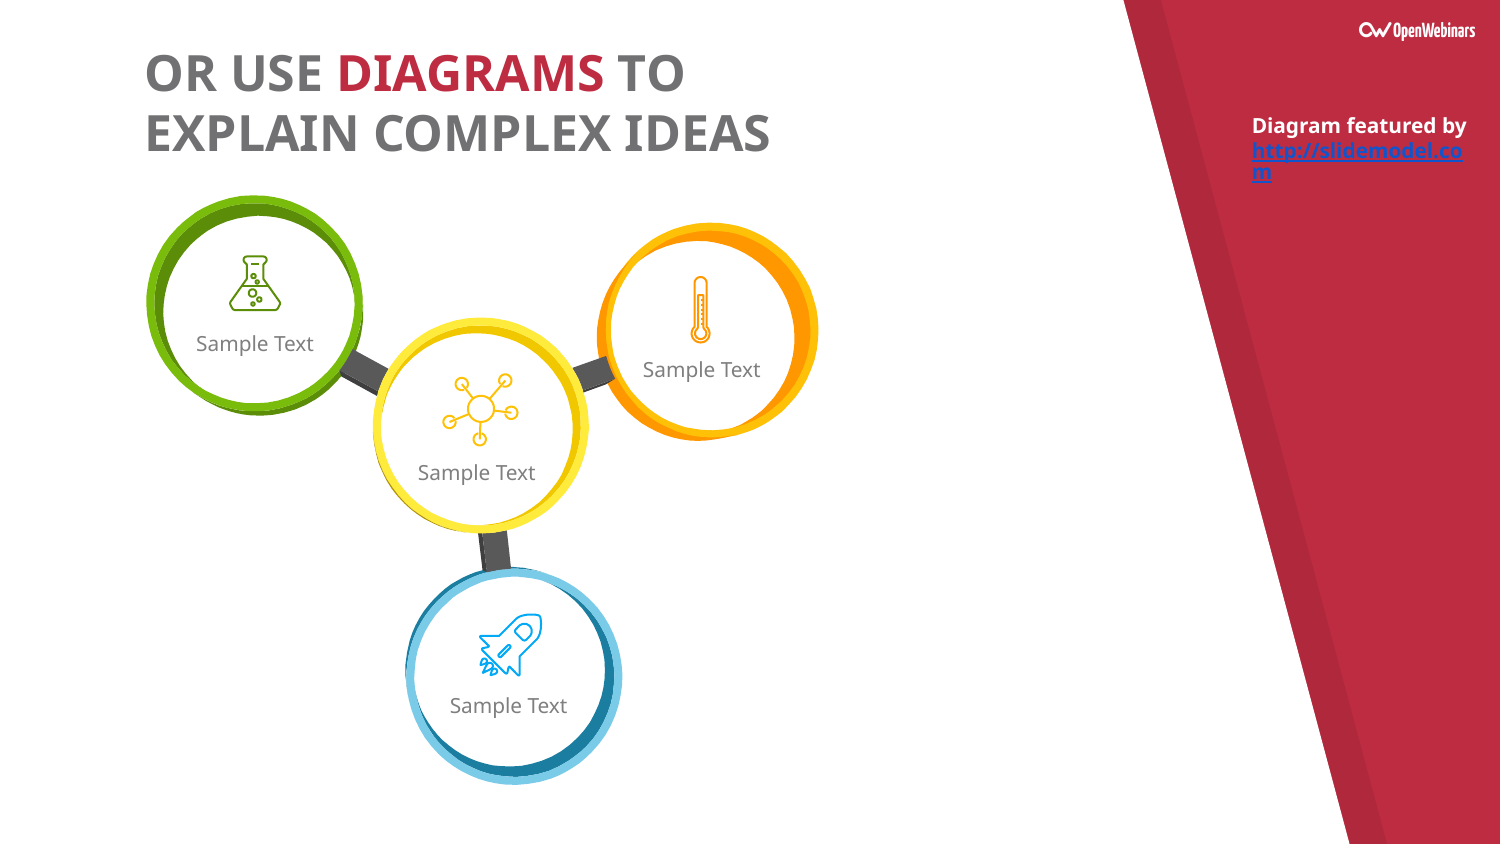

Diagram featured by http://slidemodel.com
# OR USE DIAGRAMS TO EXPLAIN COMPLEX IDEAS
Sample Text
Sample Text
Sample Text
Sample Text